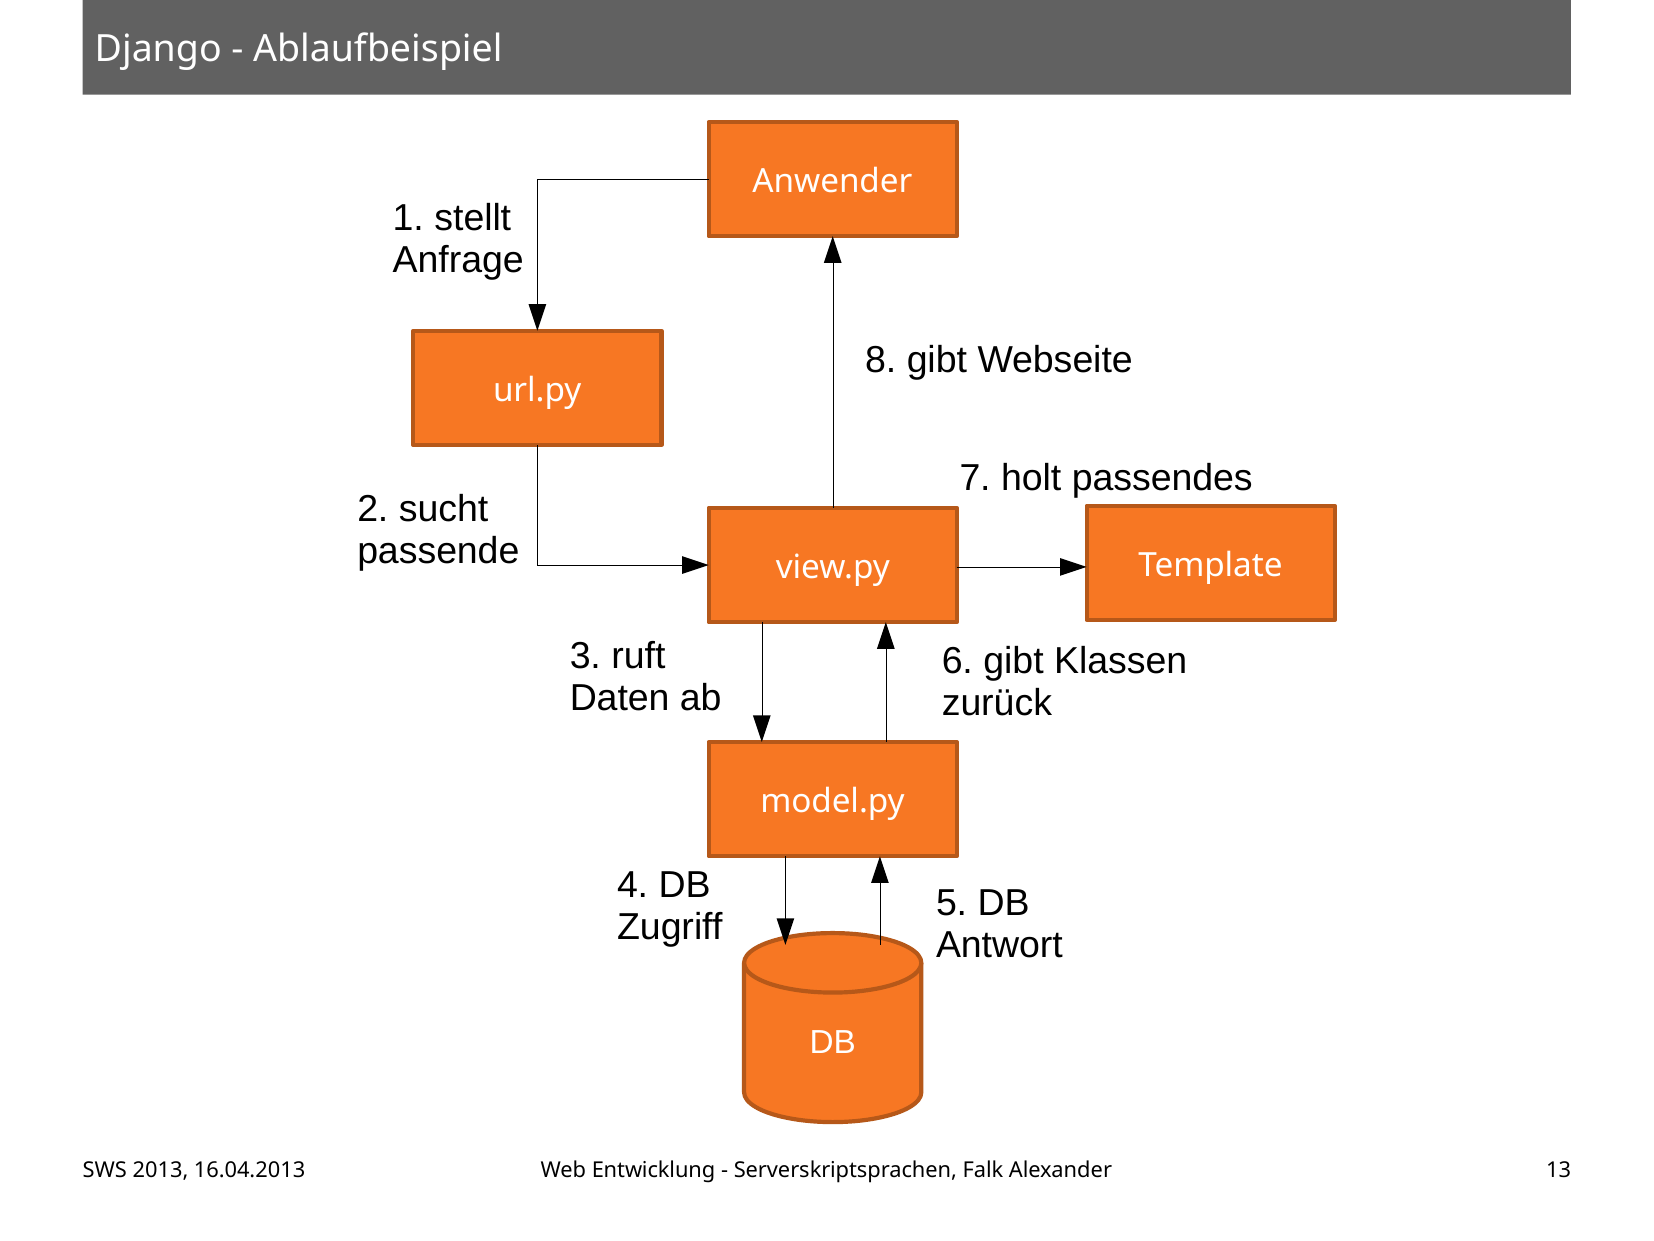

# Django - Ablaufbeispiel
Anwender
1. stellt Anfrage
url.py
8. gibt Webseite
7. holt passendes
2. sucht passende
Template
view.py
3. ruft Daten ab
6. gibt Klassen zurück
model.py
4. DB
Zugriff
5. DB
Antwort
DB
SWS 2013, 16.04.2013
Web Entwicklung - Serverskriptsprachen, Falk Alexander
13